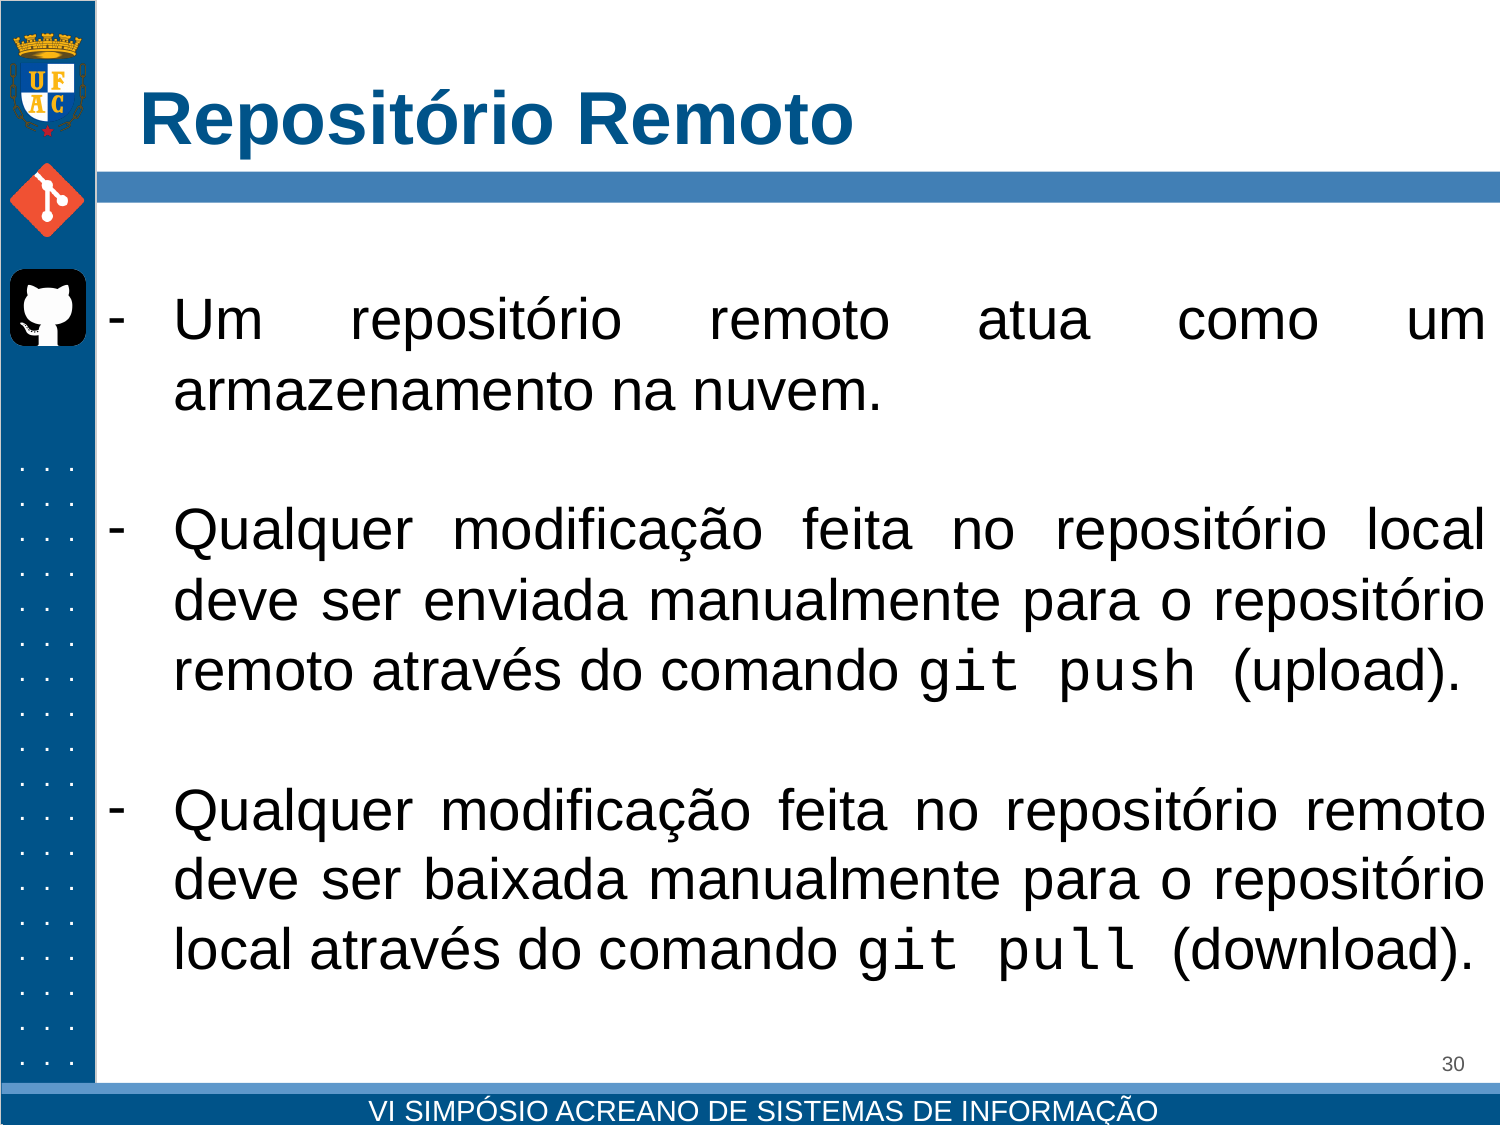

# Repositório Remoto
Um repositório remoto atua como um armazenamento na nuvem.
Qualquer modificação feita no repositório local deve ser enviada manualmente para o repositório remoto através do comando git push (upload).
Qualquer modificação feita no repositório remoto deve ser baixada manualmente para o repositório local através do comando git pull (download).
. . .
. . .
. . .
. . .
. . .
. . .
. . .
. . .
. . .
. . .
. . .
. . .
. . .
. . .
. . .
. . .
. . .
. . .
VI SIMPÓSIO ACREANO DE SISTEMAS DE INFORMAÇÃO